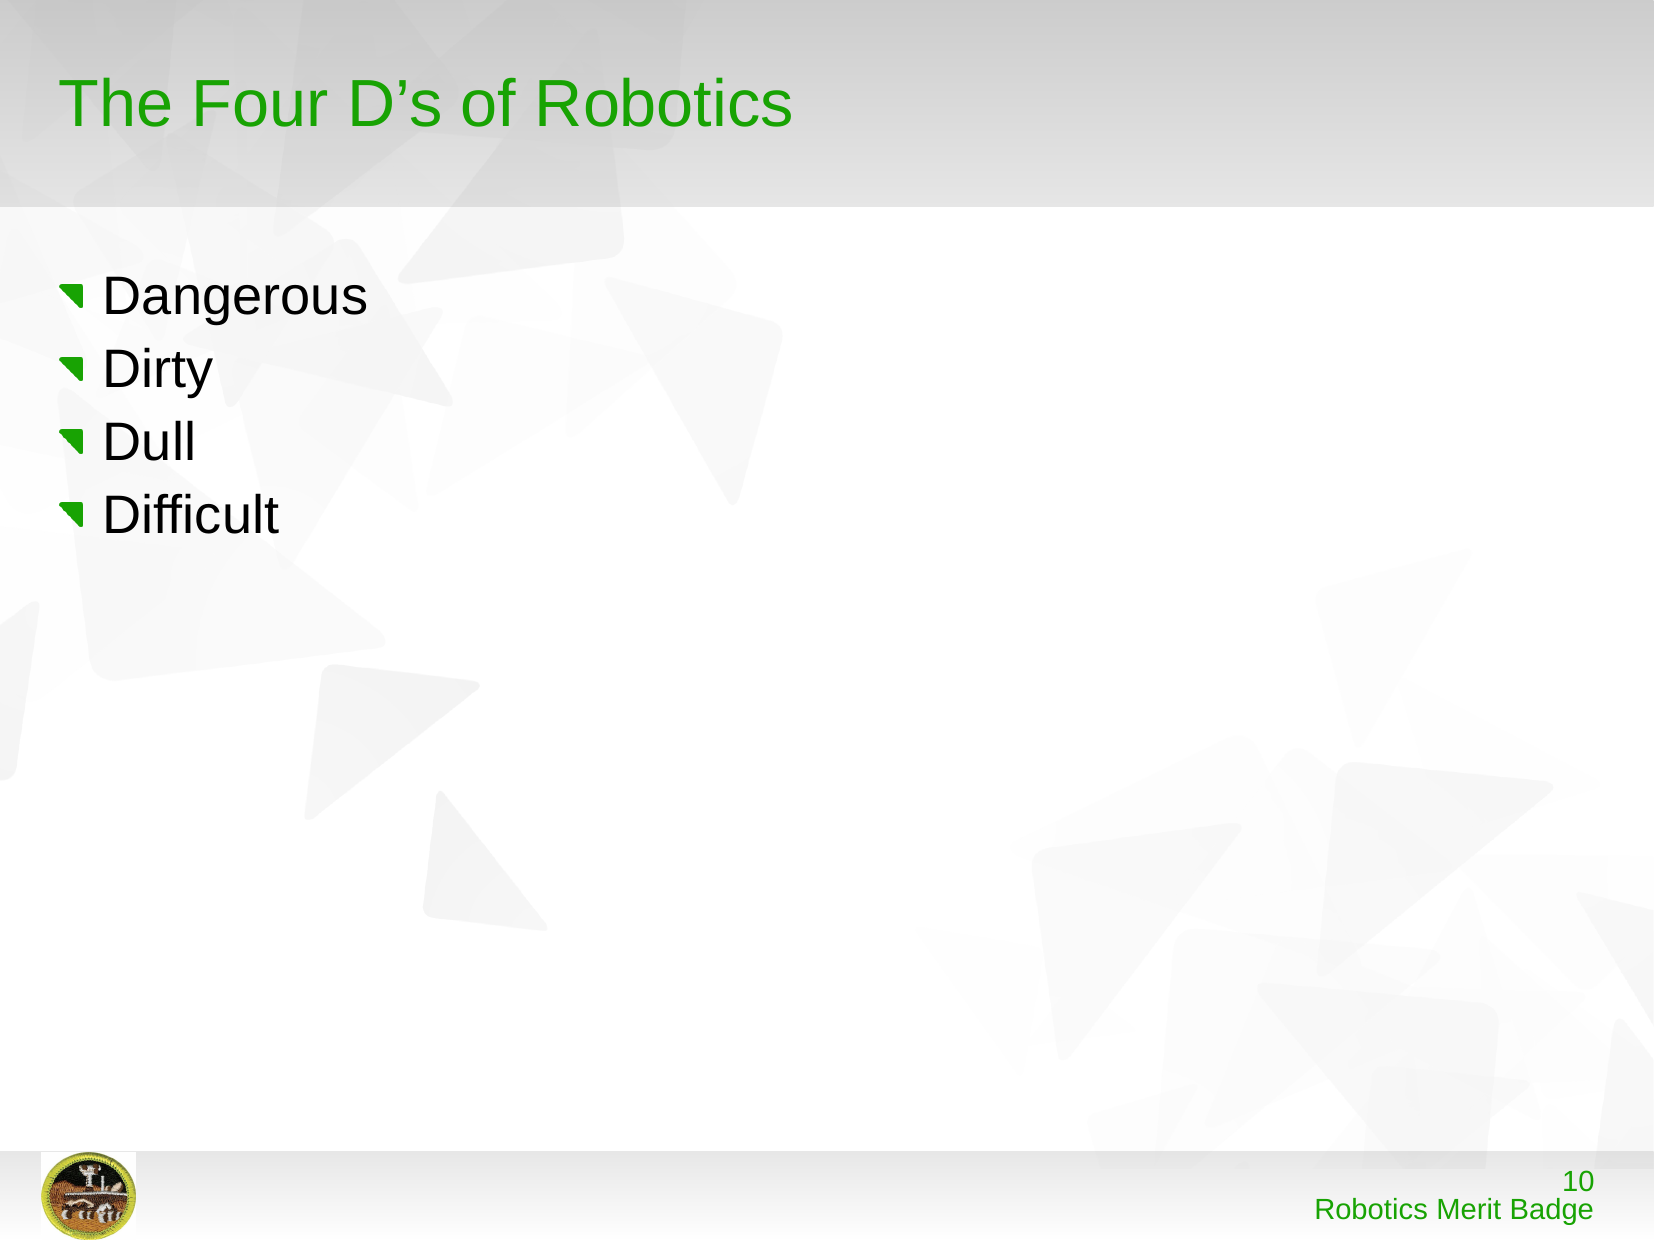

# The Four D’s of Robotics
Dangerous
Dirty
Dull
Difficult
10
Robotics Merit Badge